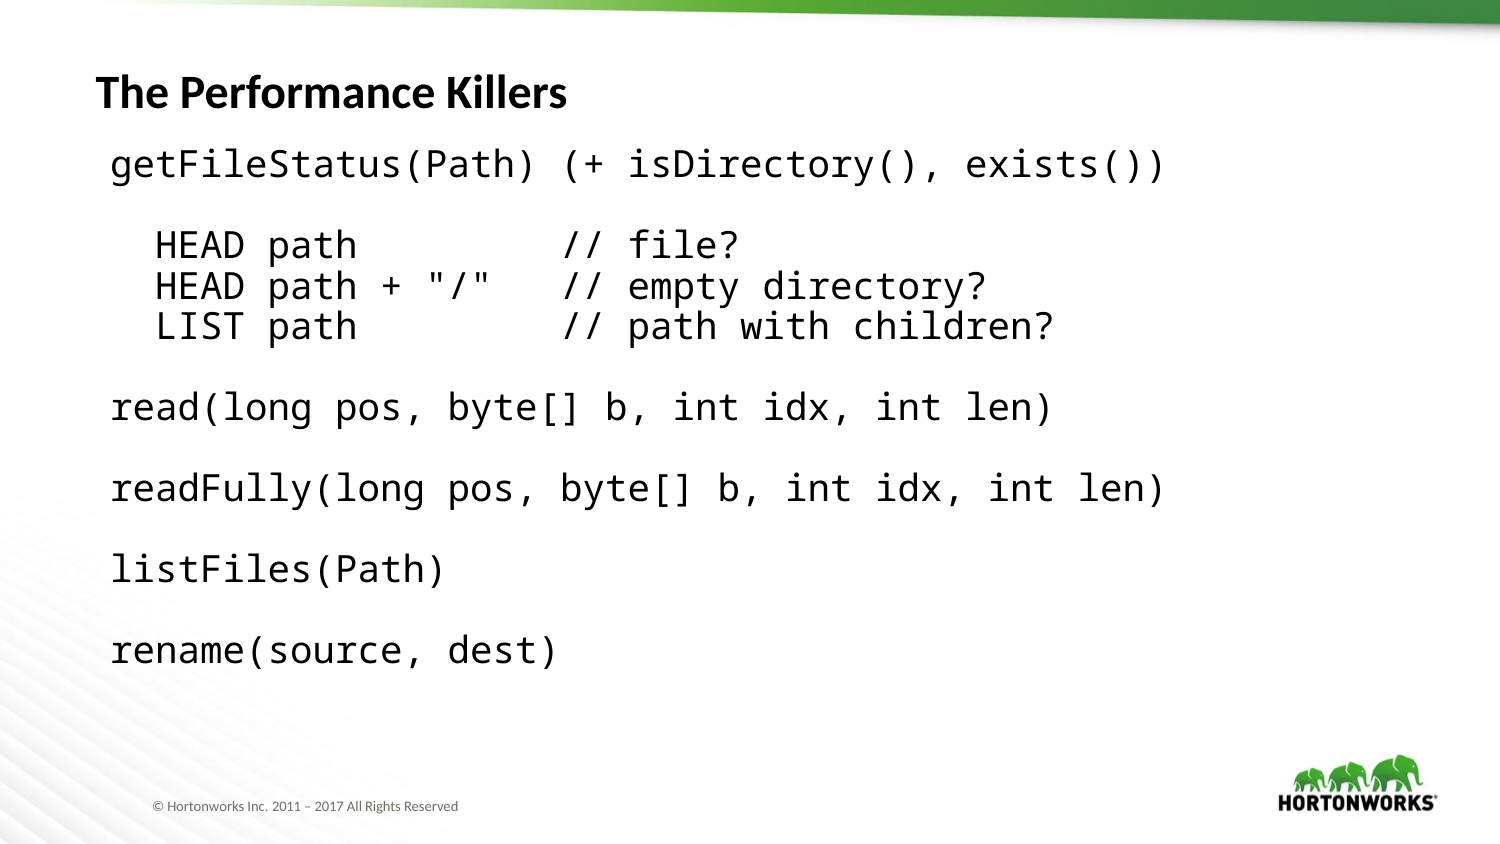

# The Performance Killers
getFileStatus(Path) (+ isDirectory(), exists())
 HEAD path // file?
 HEAD path + "/" // empty directory?
 LIST path // path with children?
read(long pos, byte[] b, int idx, int len)
readFully(long pos, byte[] b, int idx, int len)
listFiles(Path)
rename(source, dest)